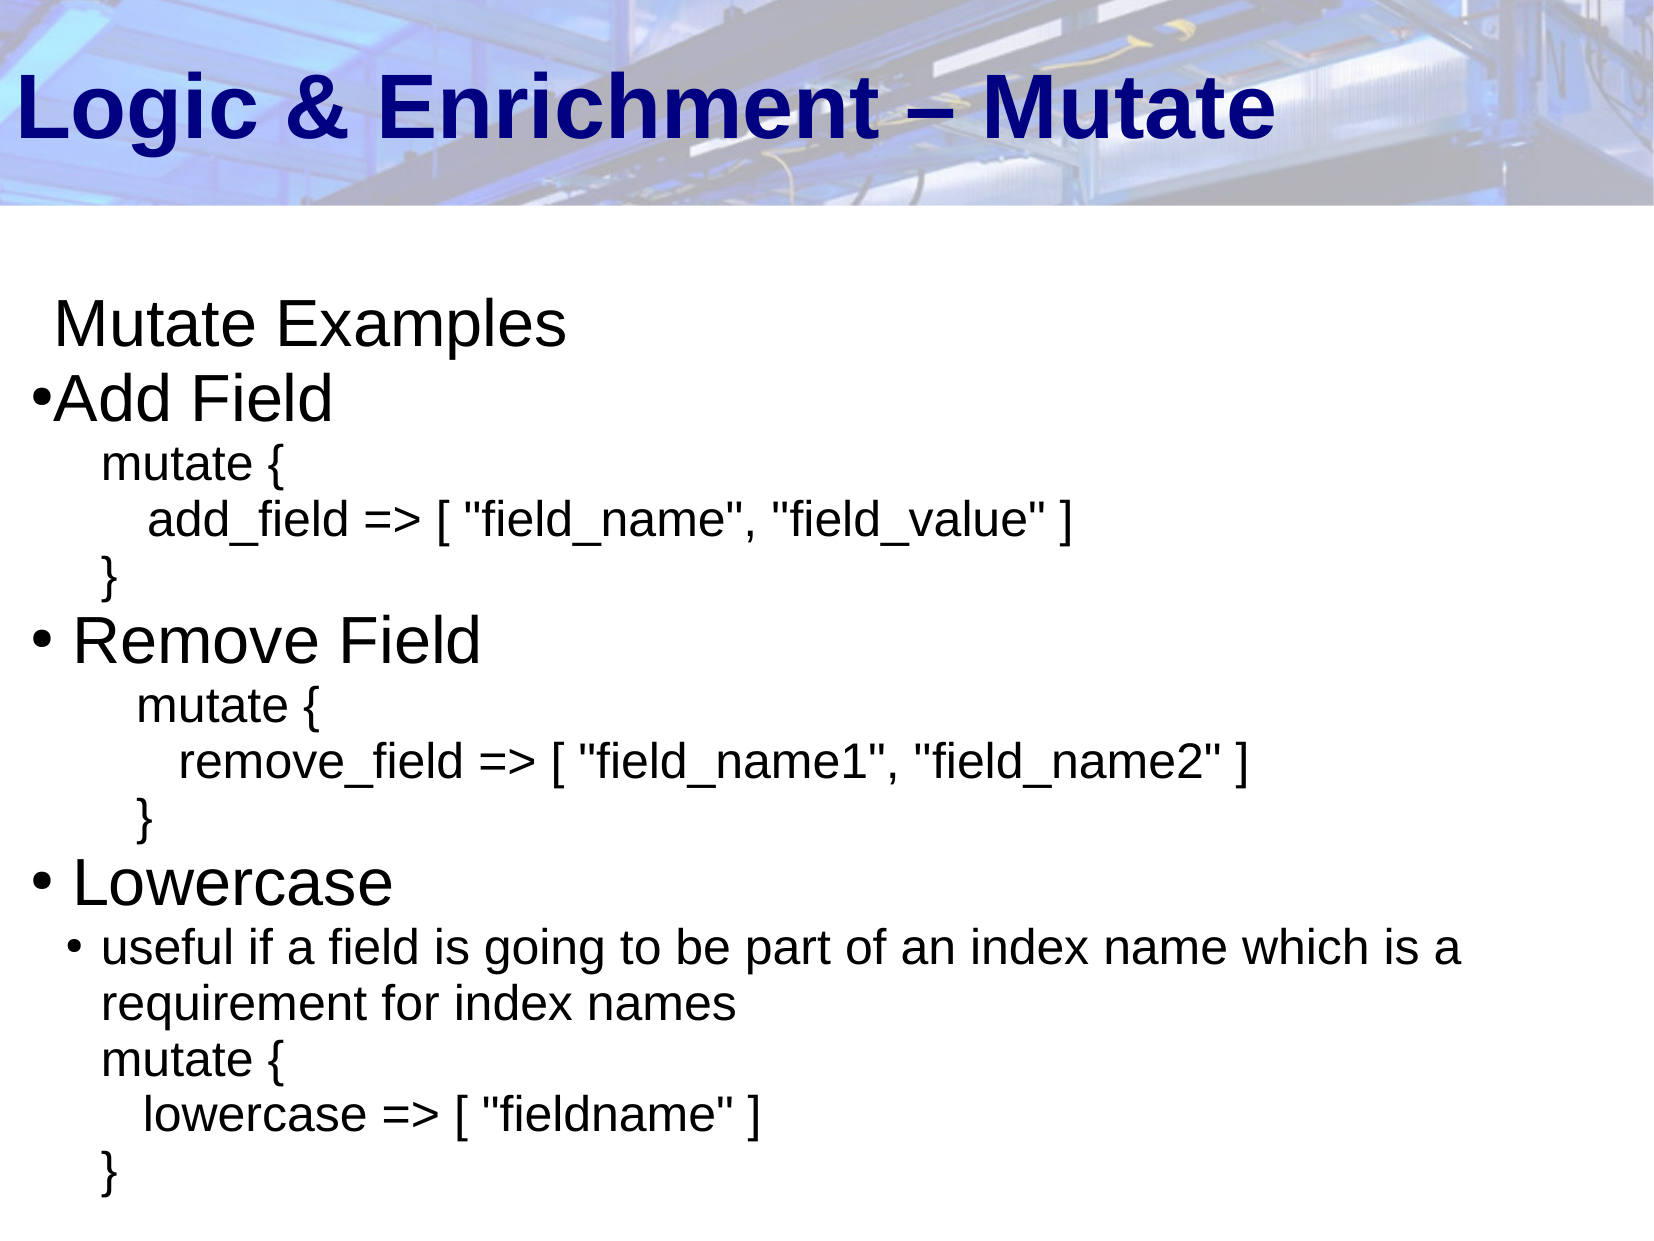

# Logic & Enrichment – Mutate
Mutate Examples
Add Field
mutate {
 	 add_field => [ "field_name", "field_value" ]
}
 Remove Field
mutate {
 remove_field => [ "field_name1", "field_name2" ]
}
 Lowercase
useful if a field is going to be part of an index name which is a requirement for index names
mutate {
 lowercase => [ "fieldname" ]
}